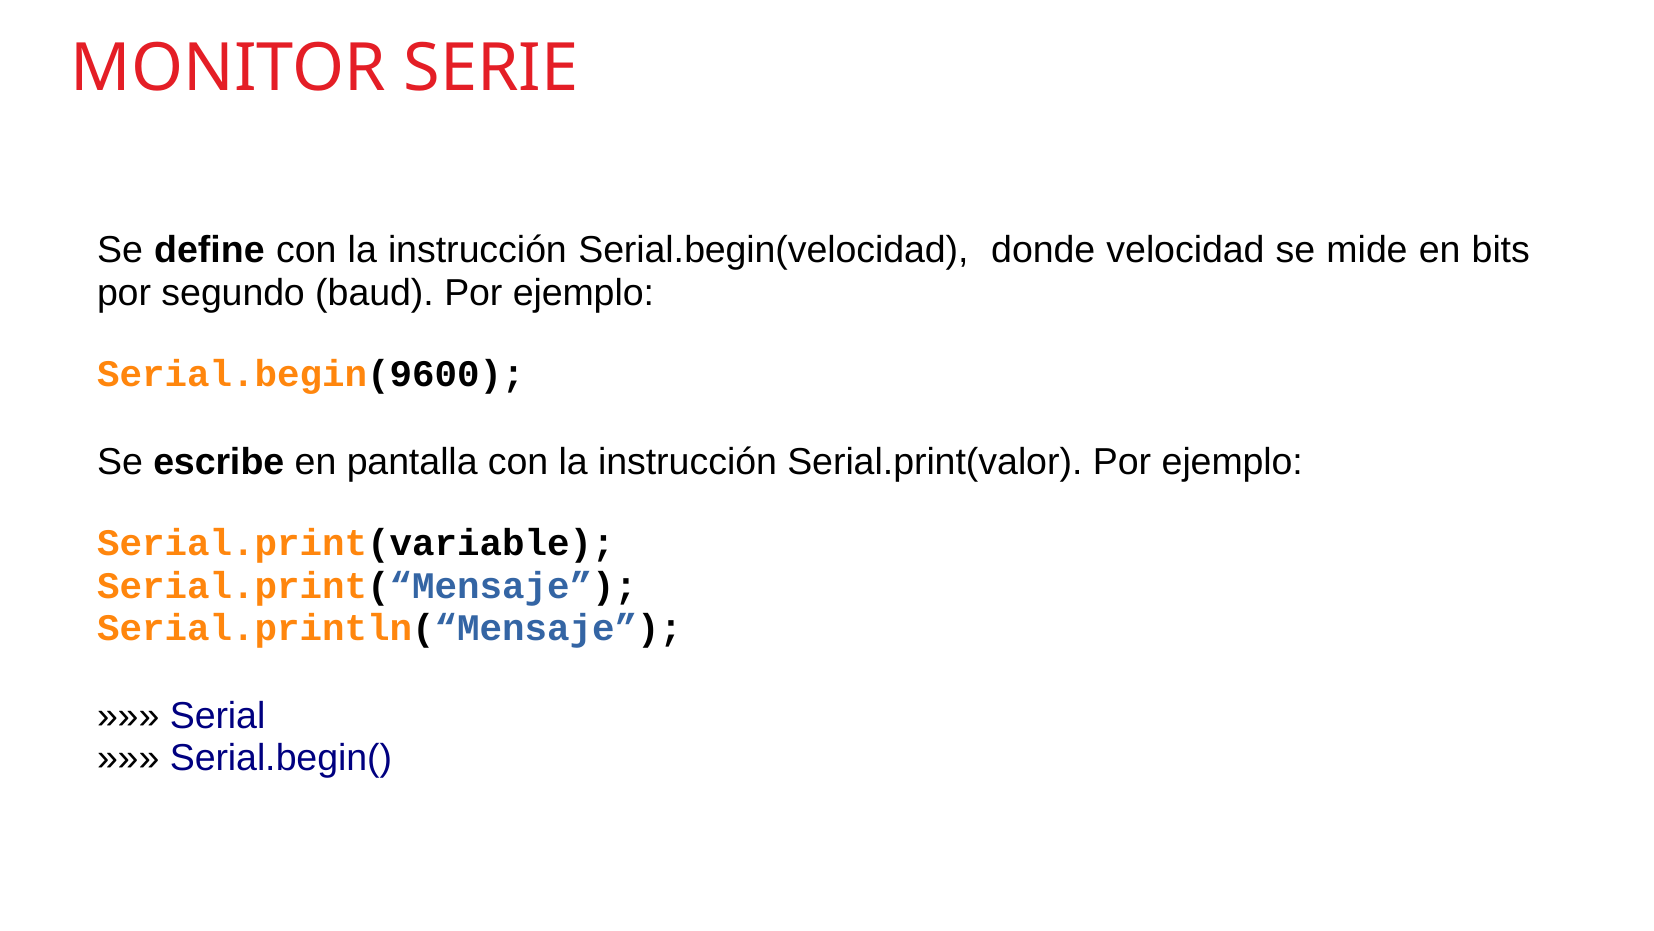

# MONITOR SERIE
Se define con la instrucción Serial.begin(velocidad), donde velocidad se mide en bits por segundo (baud). Por ejemplo:
Serial.begin(9600);
Se escribe en pantalla con la instrucción Serial.print(valor). Por ejemplo:
Serial.print(variable);
Serial.print(“Mensaje”);
Serial.println(“Mensaje”);
»»» Serial
»»» Serial.begin()